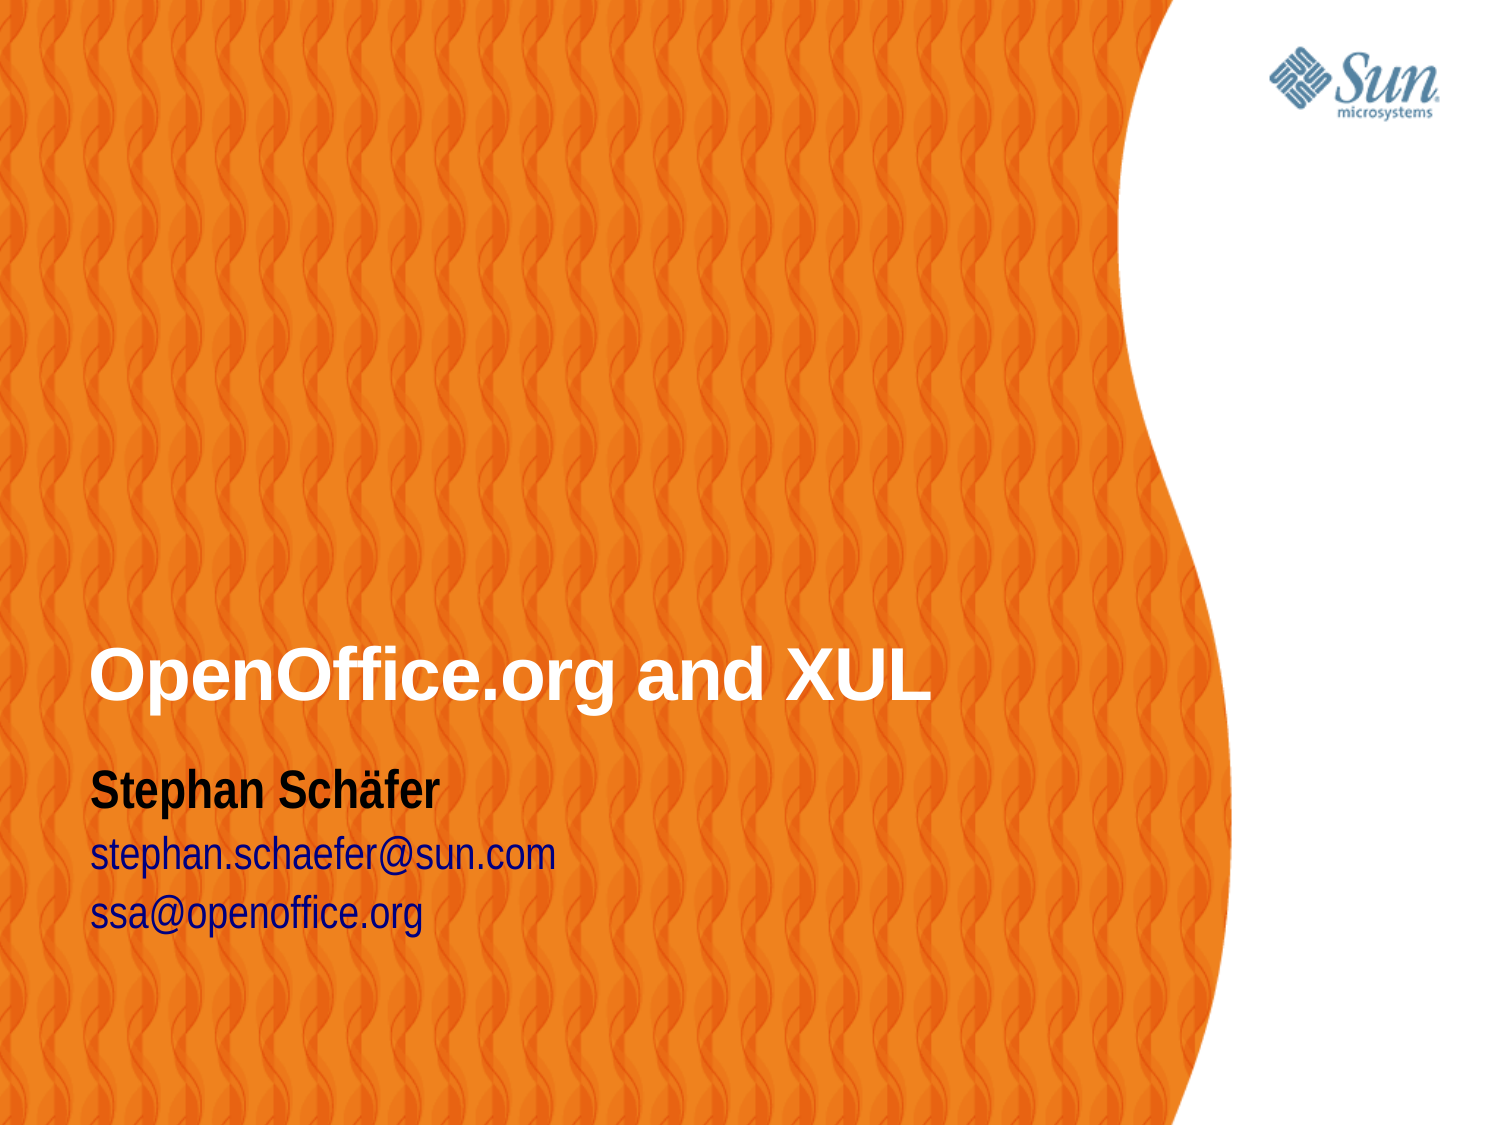

OpenOffice.org and XUL
# Stephan Schäfer
stephan.schaefer@sun.com
ssa@openoffice.org